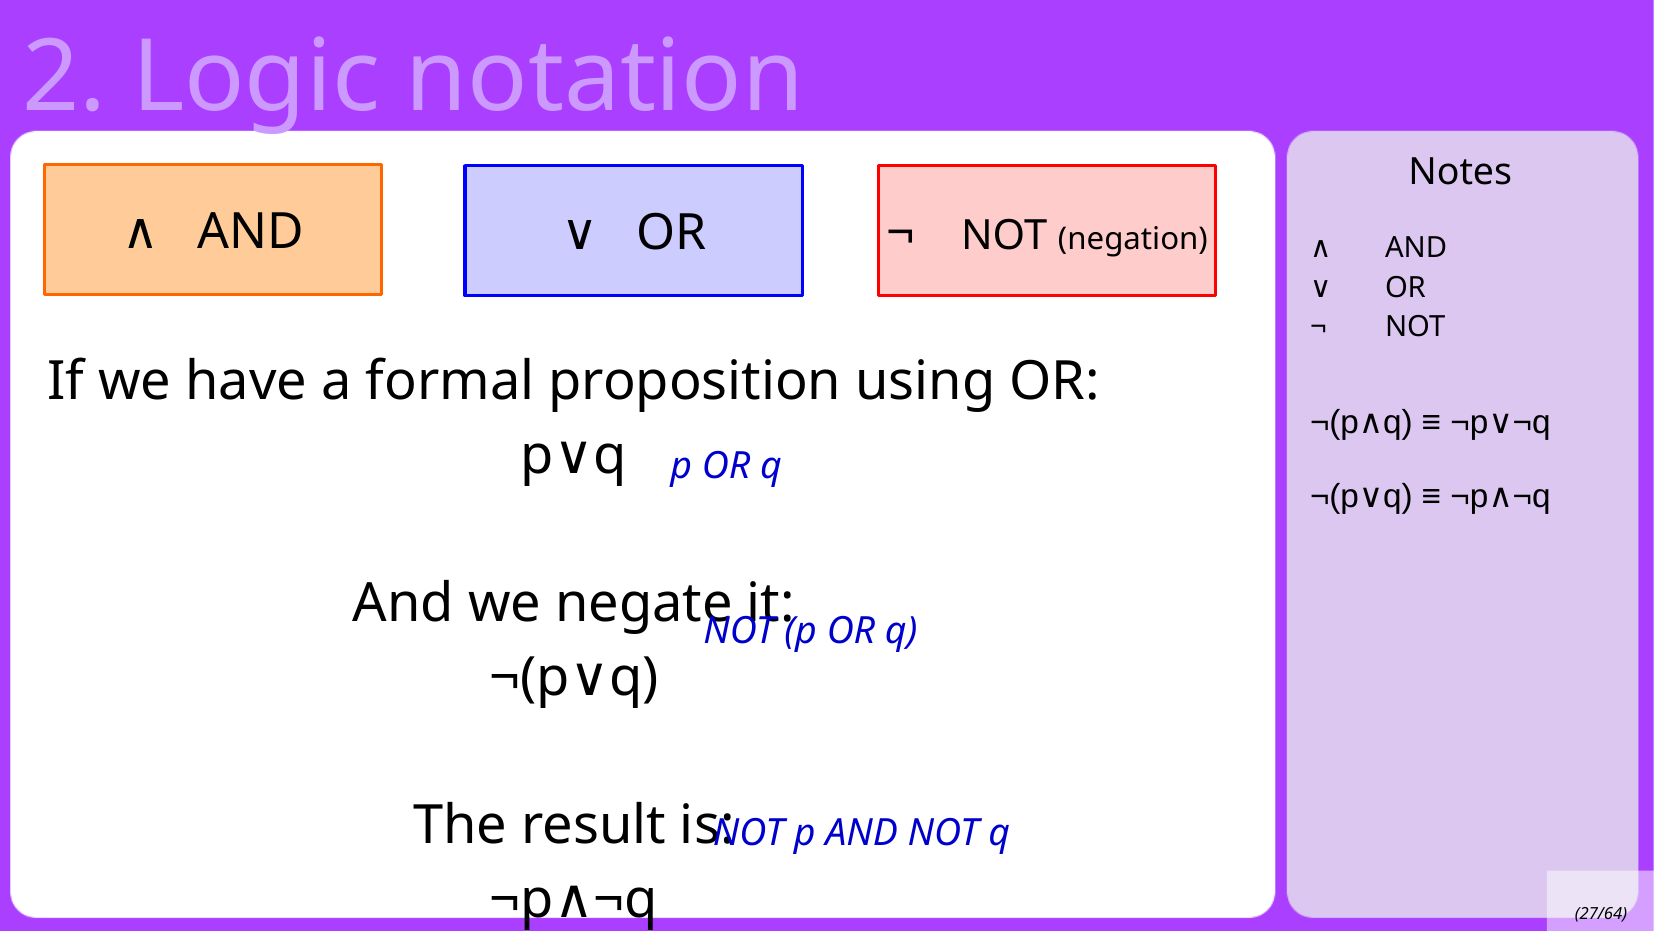

# 2. Logic notation
Notes
∧	AND
∨	OR
¬	NOT (negation)
∧	AND
∨	OR
¬	NOT
If we have a formal proposition using OR:
p∨q
And we negate it:
¬(p∨q)
The result is:
¬p∧¬q
¬(p∧q) ≡ ¬p∨¬q
¬(p∨q) ≡ ¬p∧¬q
p OR q
NOT (p OR q)
NOT p AND NOT q